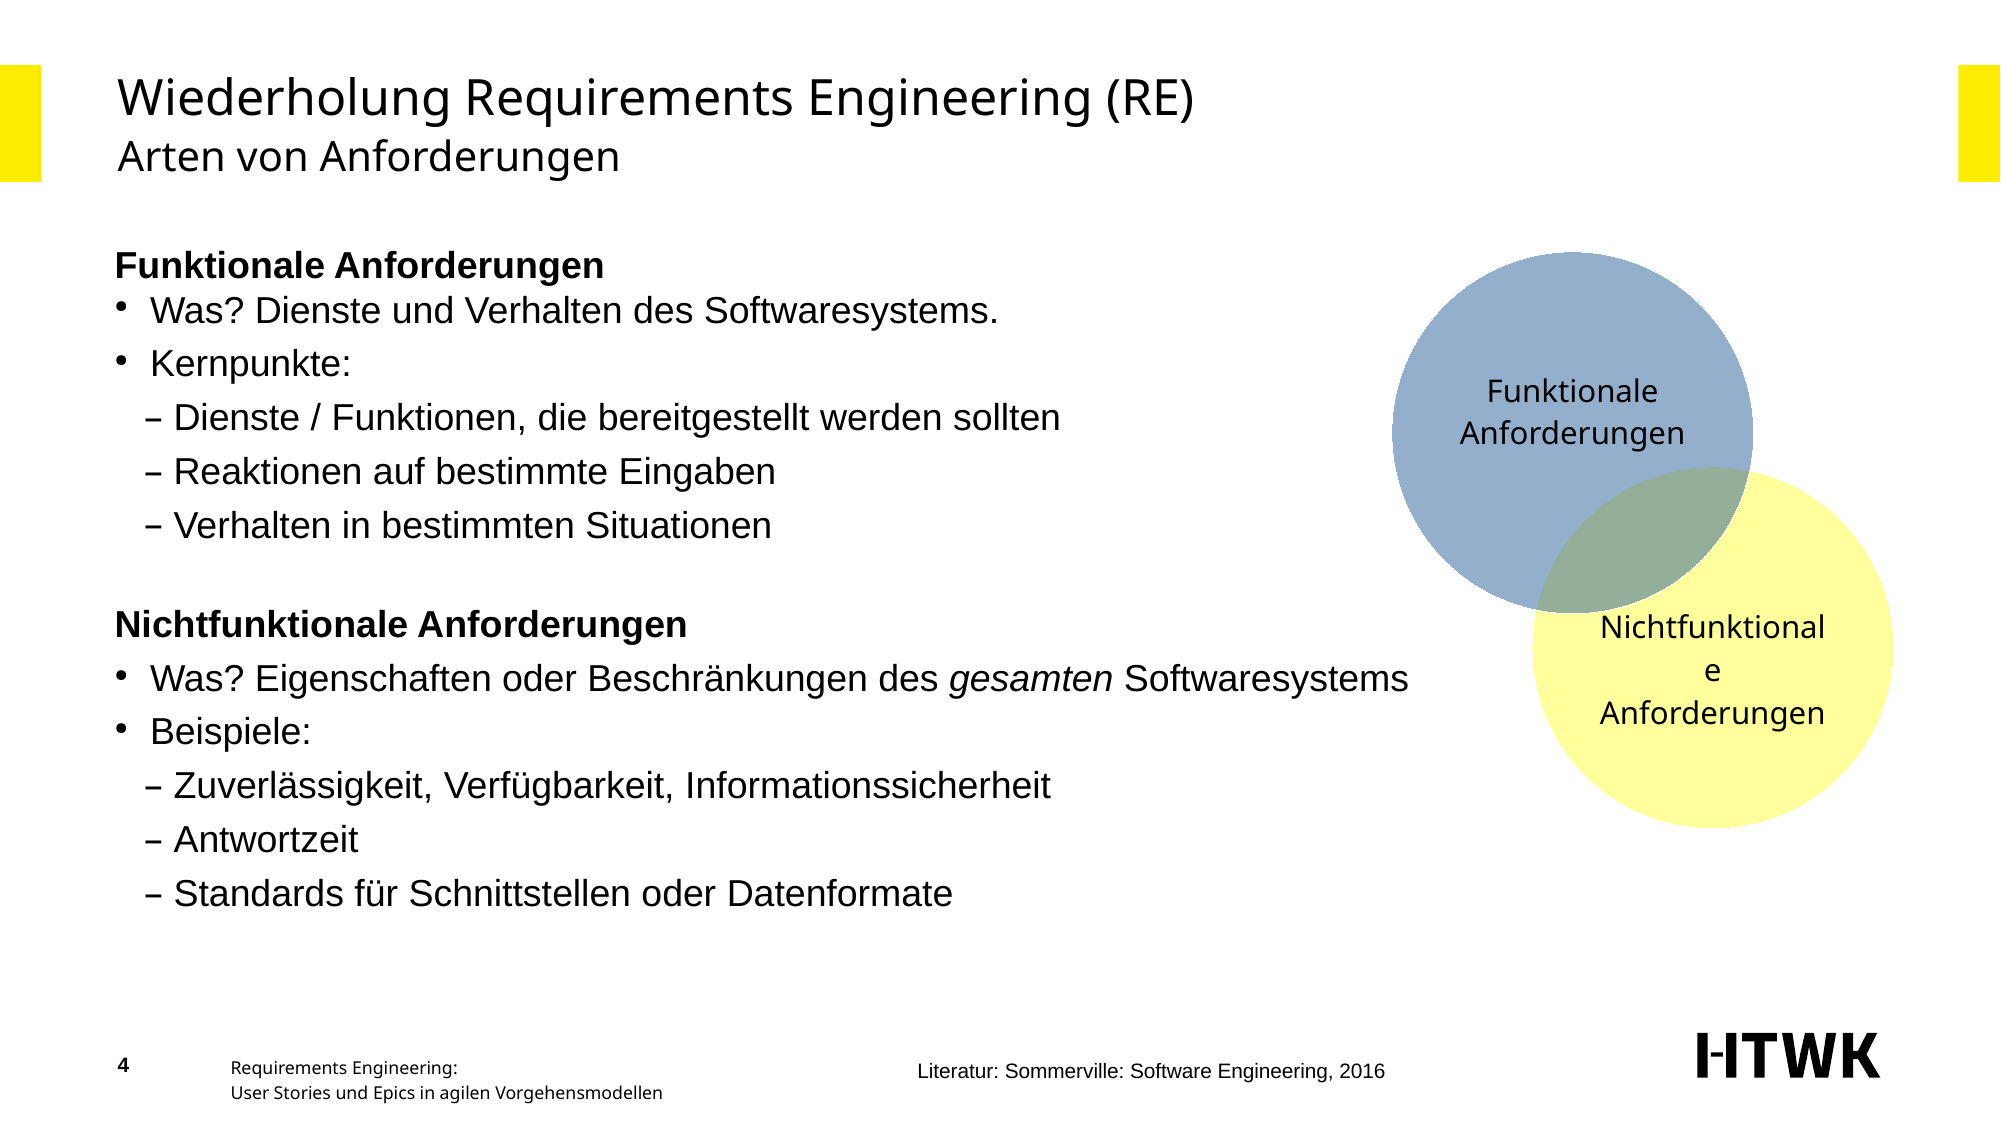

# Wiederholung Requirements Engineering (RE) Arten von Anforderungen
Funktionale Anforderungen
Was? Dienste und Verhalten des Softwaresystems.
Kernpunkte:
Dienste / Funktionen, die bereitgestellt werden sollten
Reaktionen auf bestimmte Eingaben
Verhalten in bestimmten Situationen
Nichtfunktionale Anforderungen
Was? Eigenschaften oder Beschränkungen des gesamten Softwaresystems
Beispiele:
Zuverlässigkeit, Verfügbarkeit, Informationssicherheit
Antwortzeit
Standards für Schnittstellen oder Datenformate
Funktionale
Anforderungen
Nichtfunktionale
Anforderungen
4
Literatur: Sommerville: Software Engineering, 2016